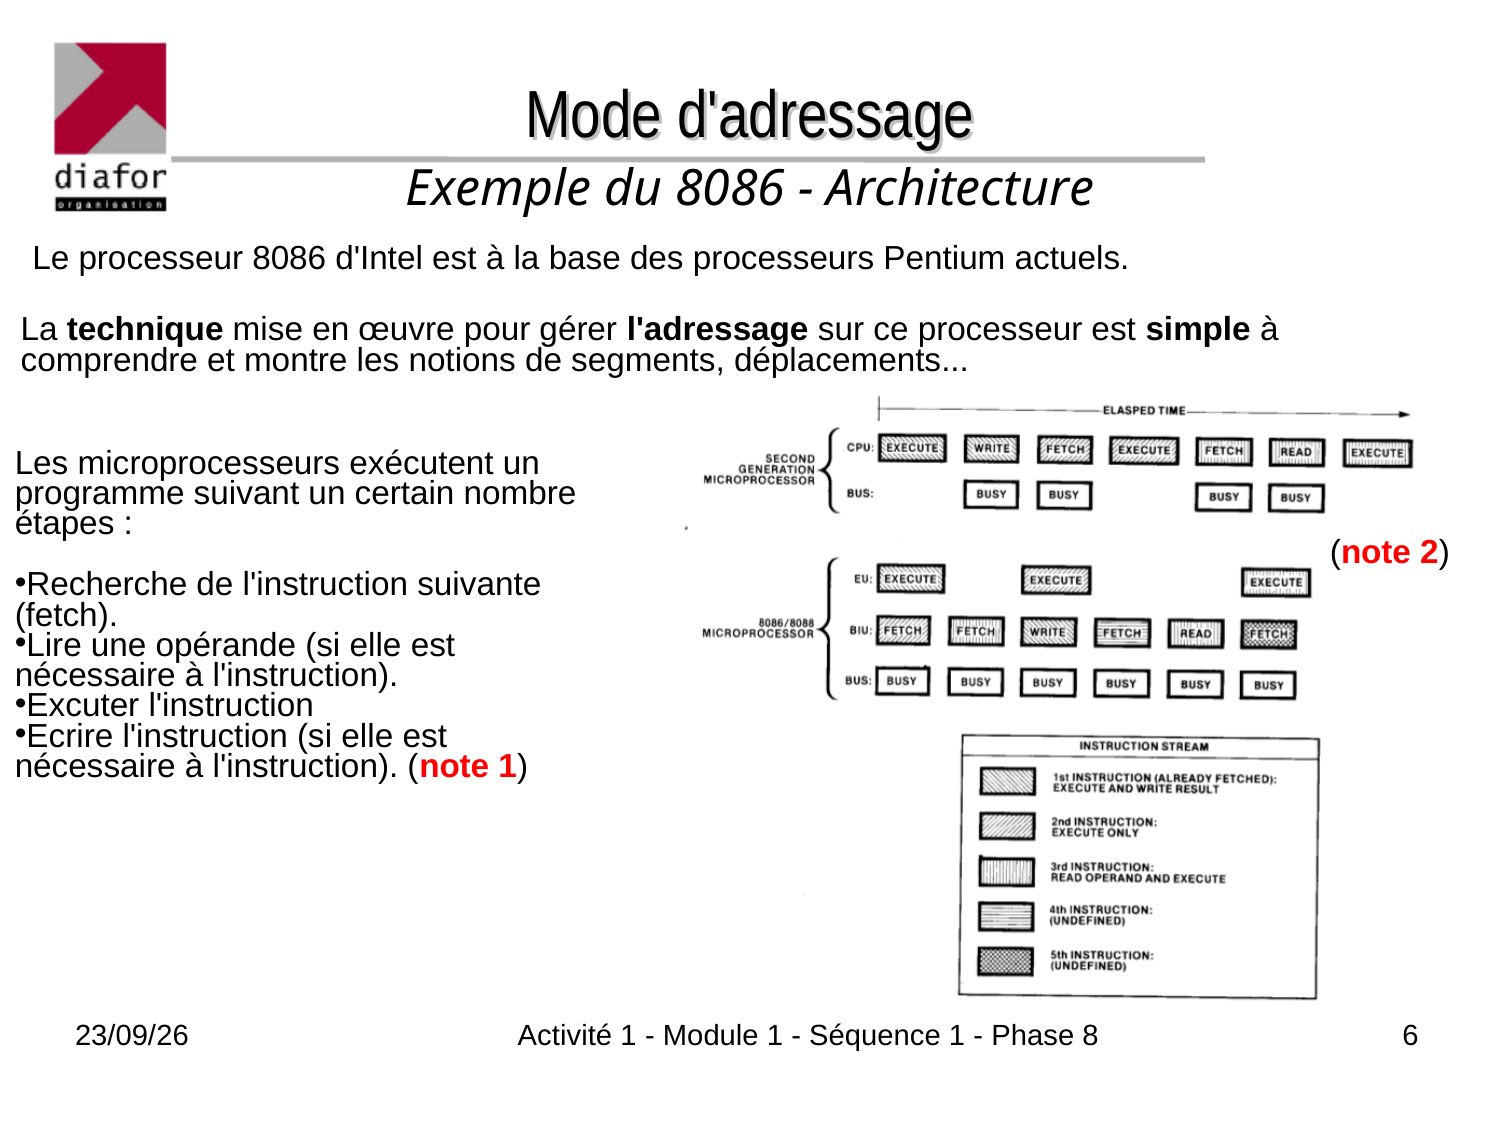

# Mode d'adressage Exemple du 8086 - Architecture
Le processeur 8086 d'Intel est à la base des processeurs Pentium actuels.
La technique mise en œuvre pour gérer l'adressage sur ce processeur est simple à comprendre et montre les notions de segments, déplacements...
Les microprocesseurs exécutent un programme suivant un certain nombre étapes :
Recherche de l'instruction suivante (fetch).
Lire une opérande (si elle est nécessaire à l'instruction).
Excuter l'instruction
Ecrire l'instruction (si elle est nécessaire à l'instruction). (note 1)
 (note 2)
Activité 1 - Module 1 - Séquence 1 - Phase 8
6